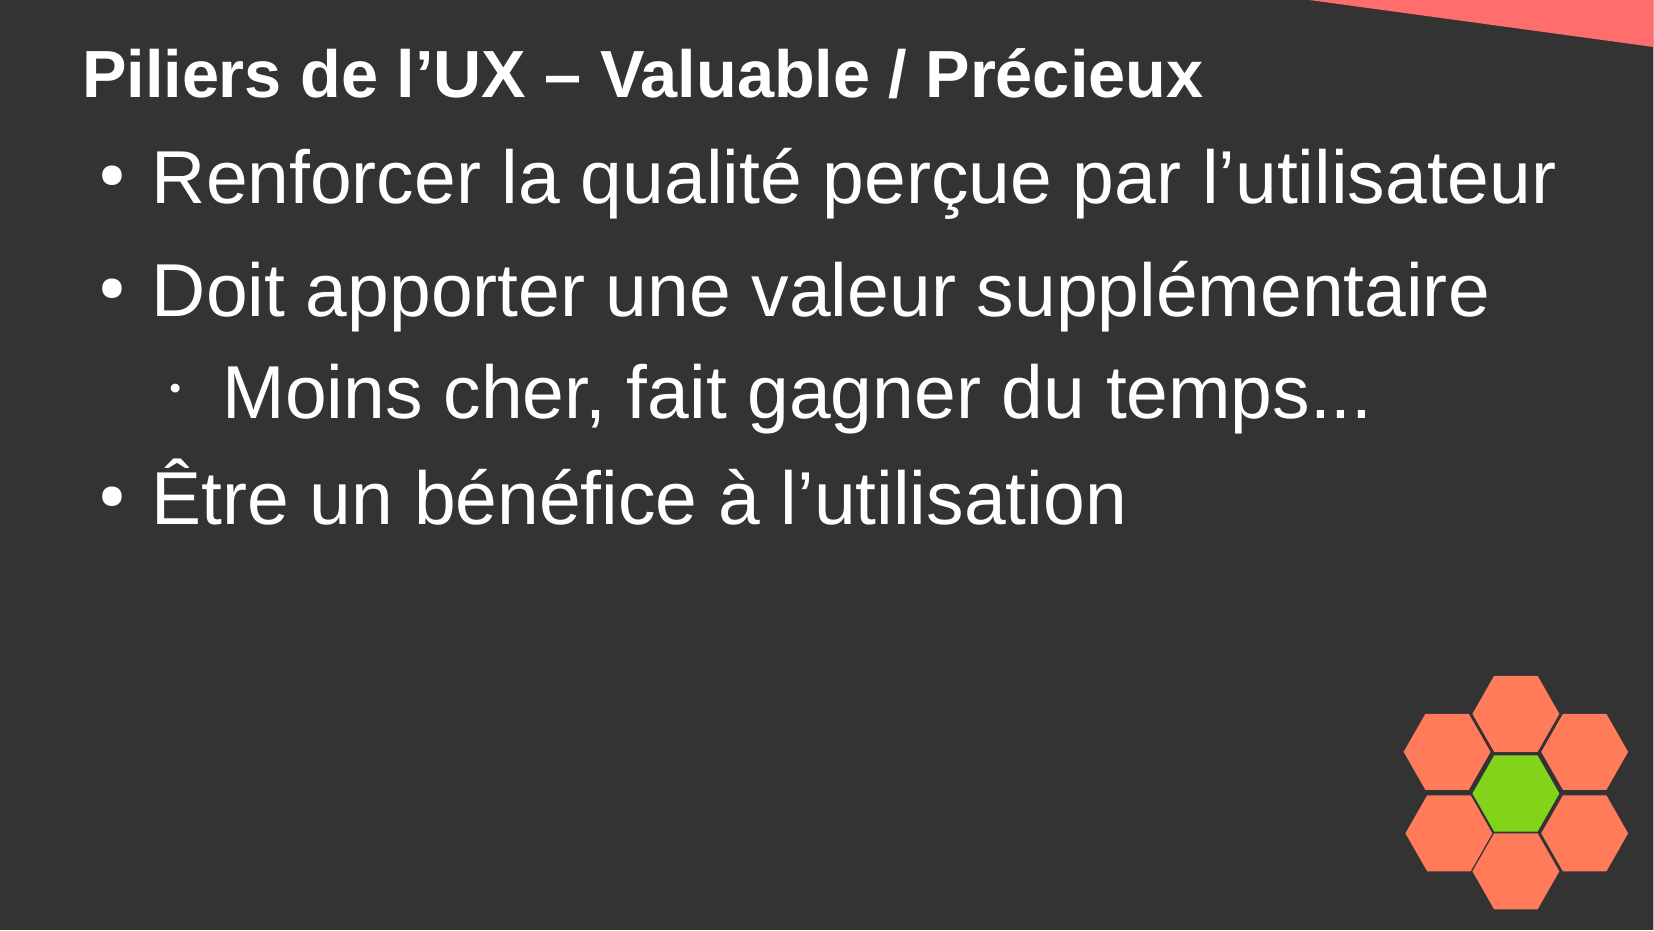

# Piliers de l’UX – Valuable / Précieux
Renforcer la qualité perçue par l’utilisateur
Doit apporter une valeur supplémentaire
Moins cher, fait gagner du temps...
Être un bénéfice à l’utilisation